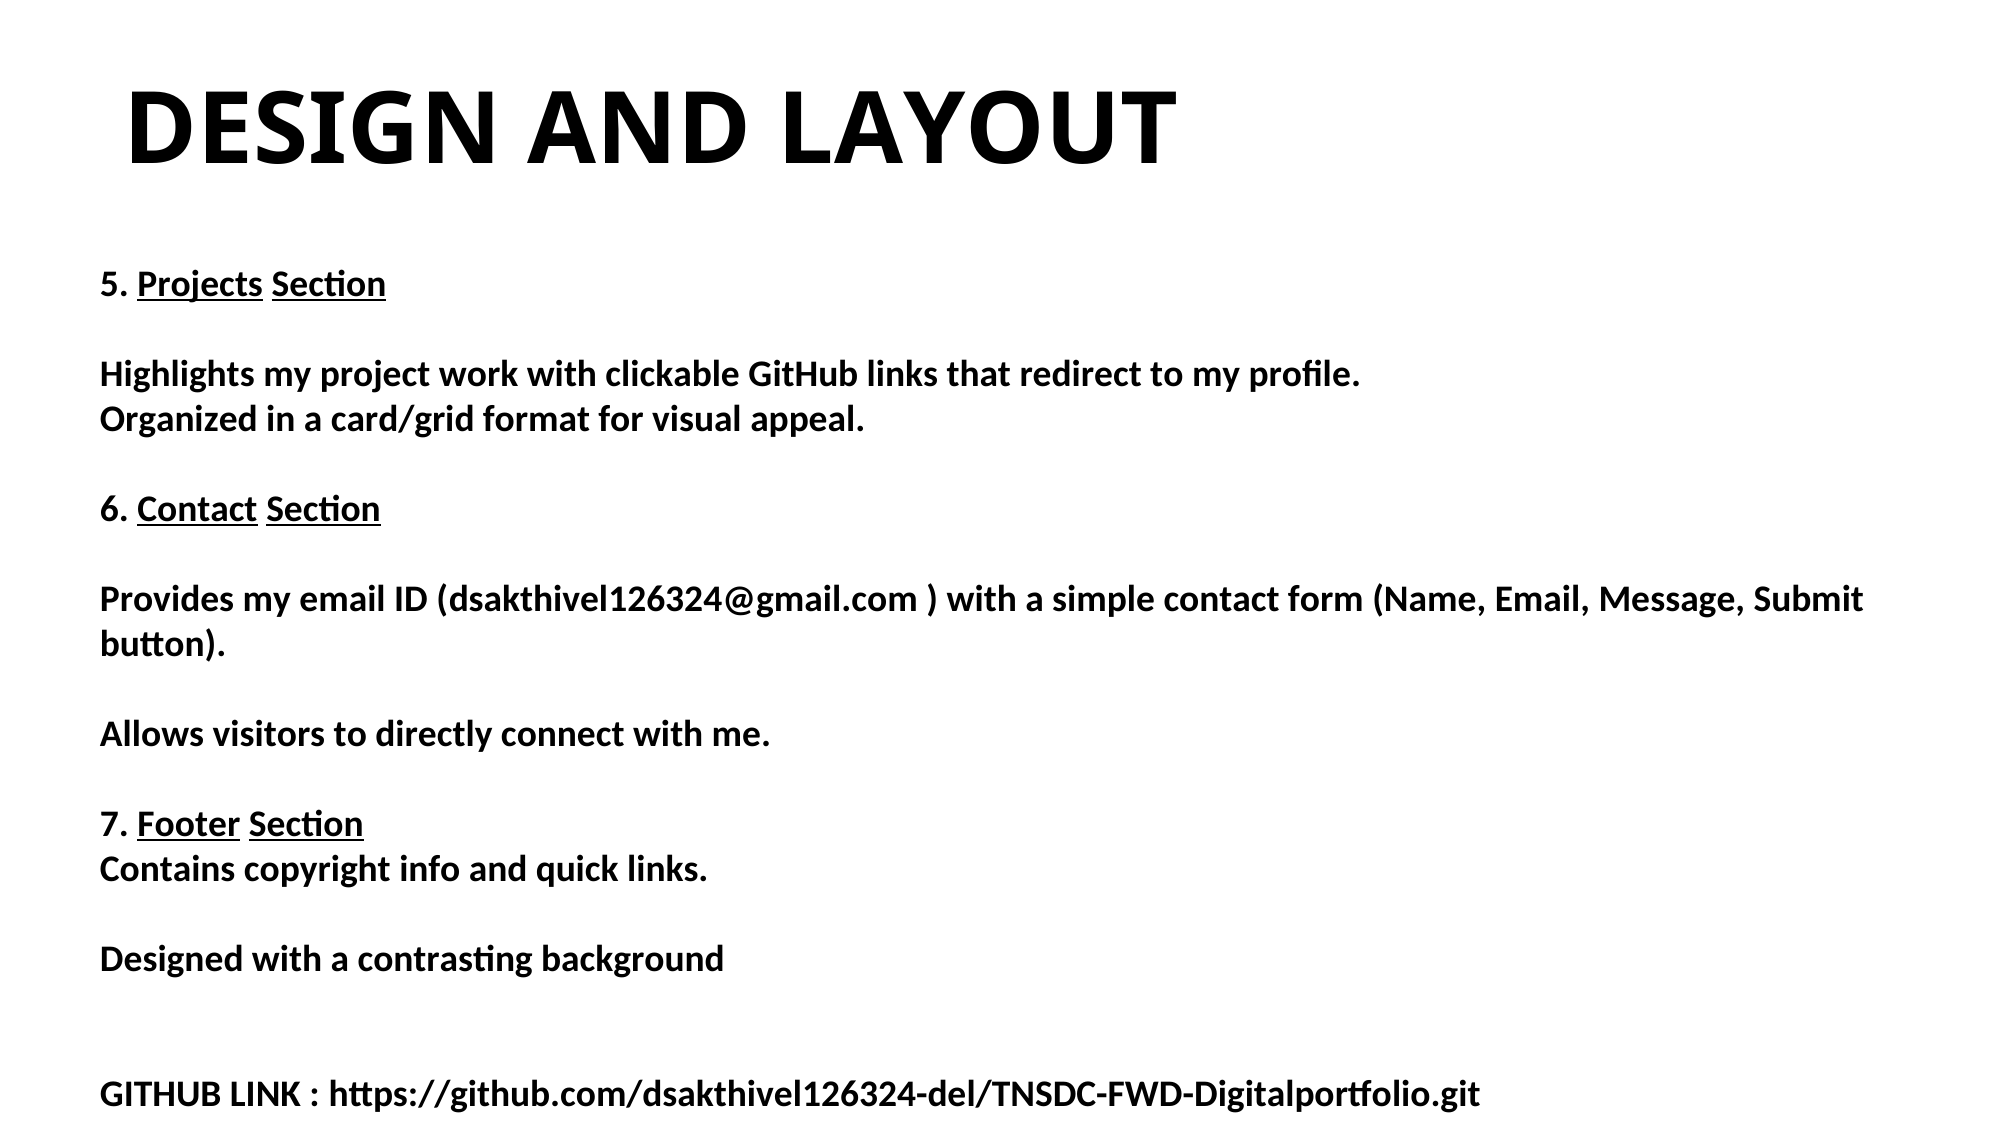

# DESIGN AND LAYOUT
5. Projects Section
Highlights my project work with clickable GitHub links that redirect to my profile.
Organized in a card/grid format for visual appeal.
6. Contact Section
Provides my email ID (dsakthivel126324@gmail.com ) with a simple contact form (Name, Email, Message, Submit button).
Allows visitors to directly connect with me.
7. Footer Section
Contains copyright info and quick links.
Designed with a contrasting background
GITHUB LINK : https://github.com/dsakthivel126324-del/TNSDC-FWD-Digitalportfolio.git